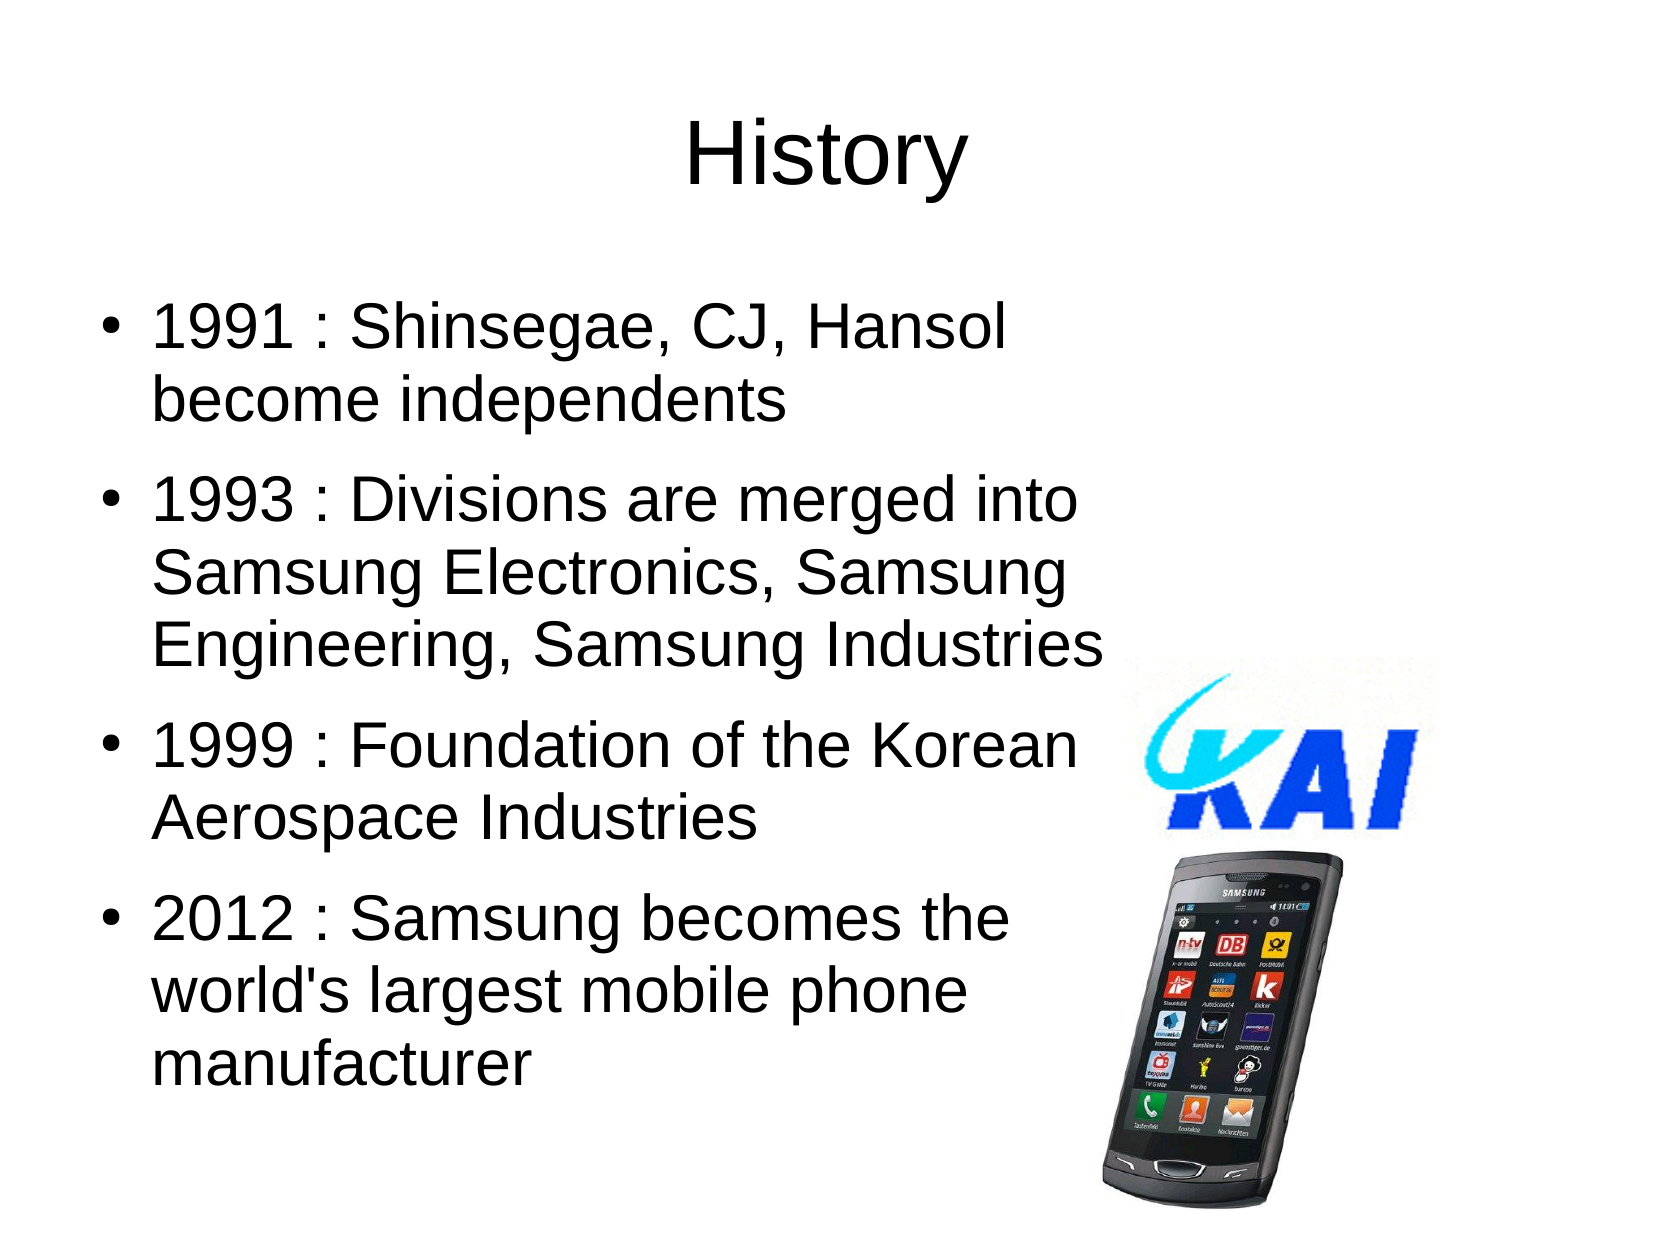

# History
1991 : Shinsegae, CJ, Hansol become independents
1993 : Divisions are merged into Samsung Electronics, Samsung Engineering, Samsung Industries
1999 : Foundation of the Korean Aerospace Industries
2012 : Samsung becomes the world's largest mobile phone manufacturer